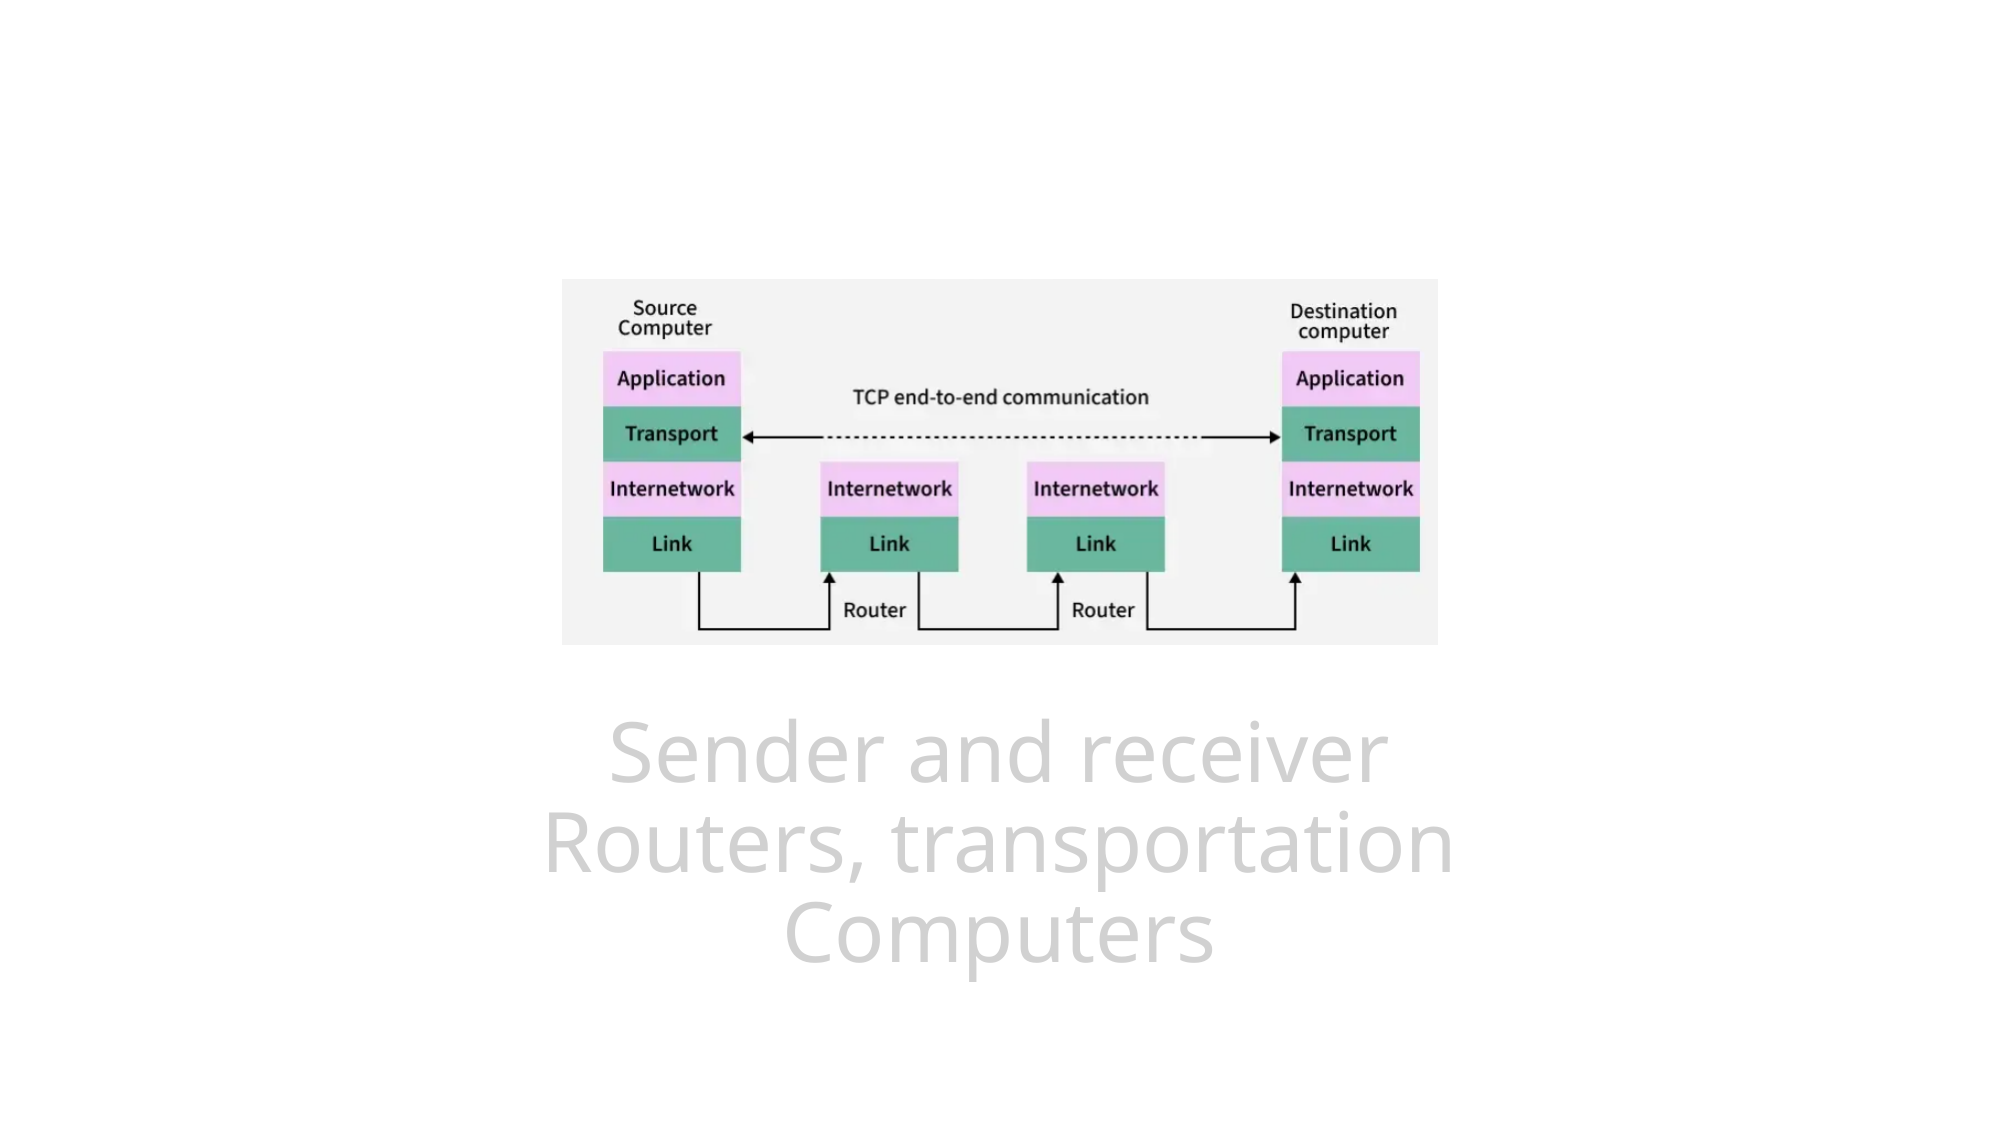

End-to-end communication
Sender and receiver
Routers, transportation
Computers